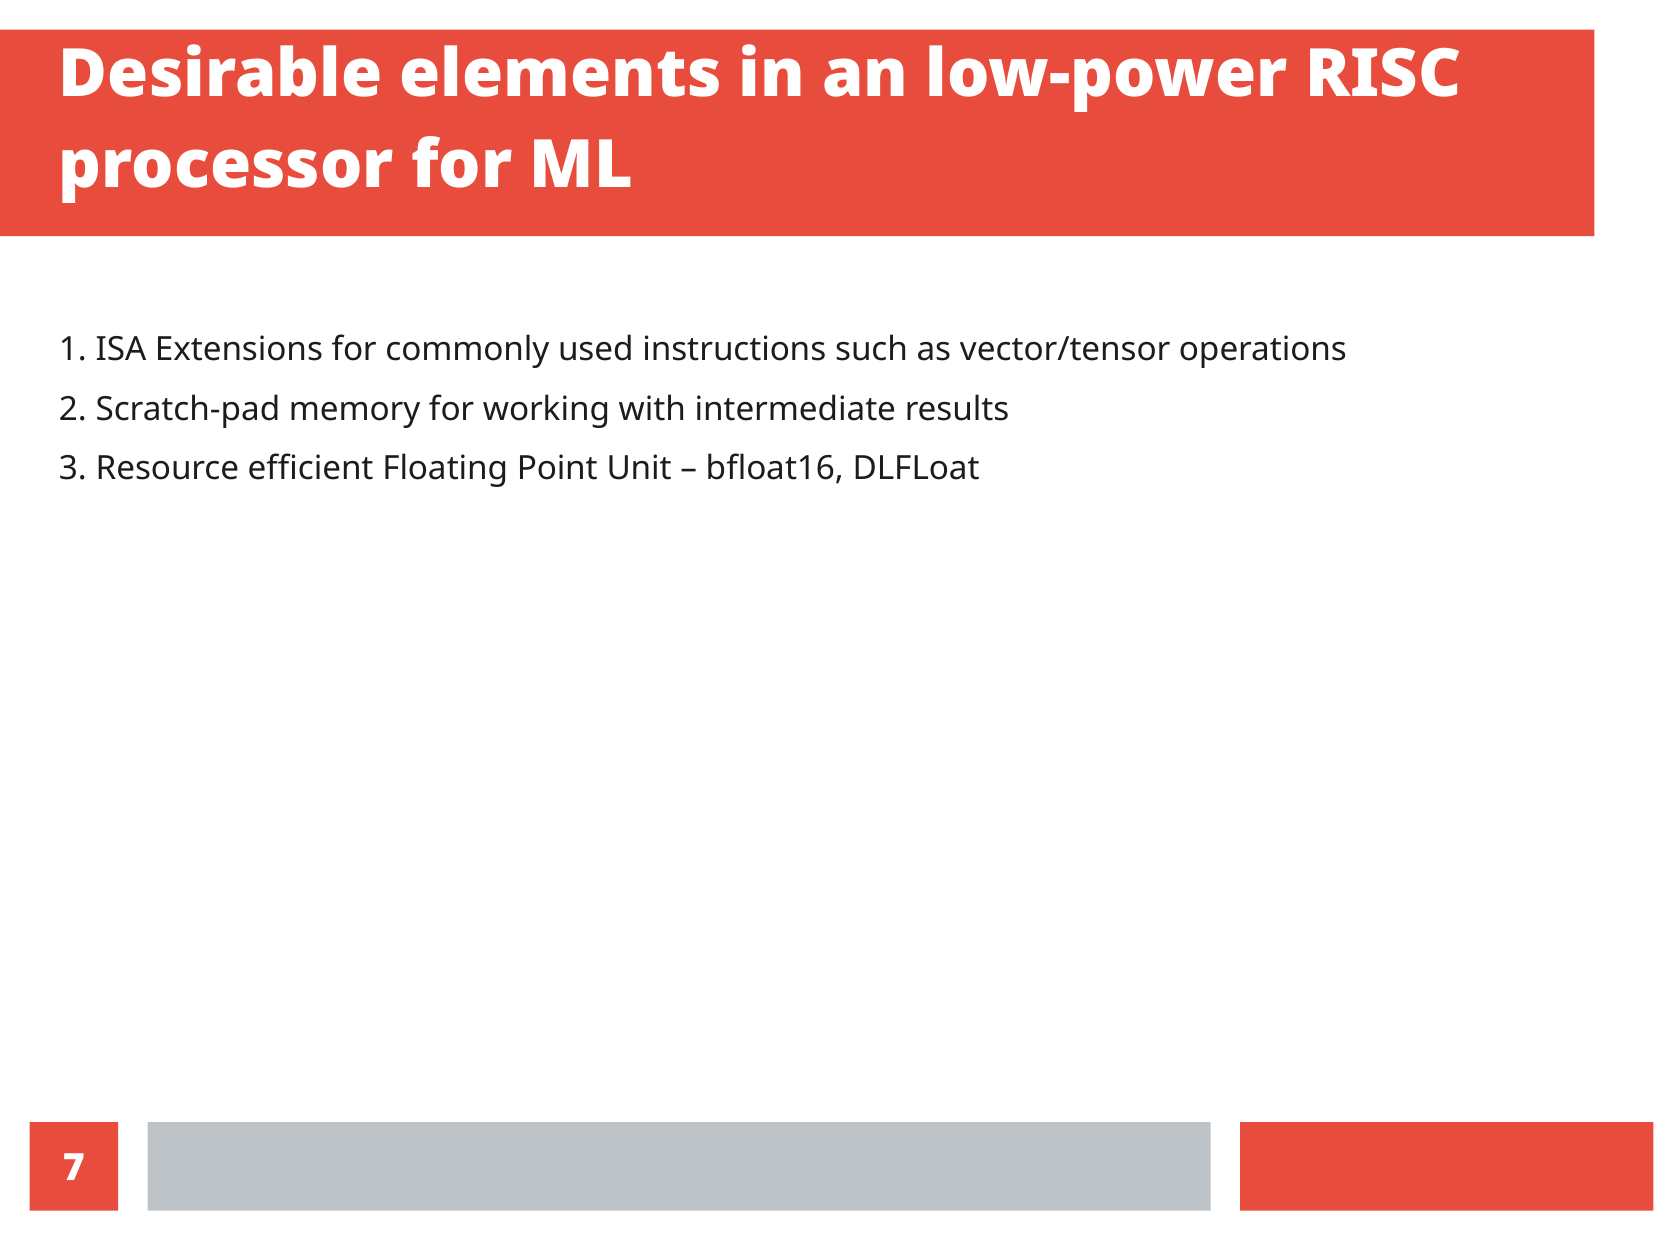

# Desirable elements in an low-power RISC processor for ML
1. ISA Extensions for commonly used instructions such as vector/tensor operations
2. Scratch-pad memory for working with intermediate results
3. Resource efficient Floating Point Unit – bfloat16, DLFLoat
7